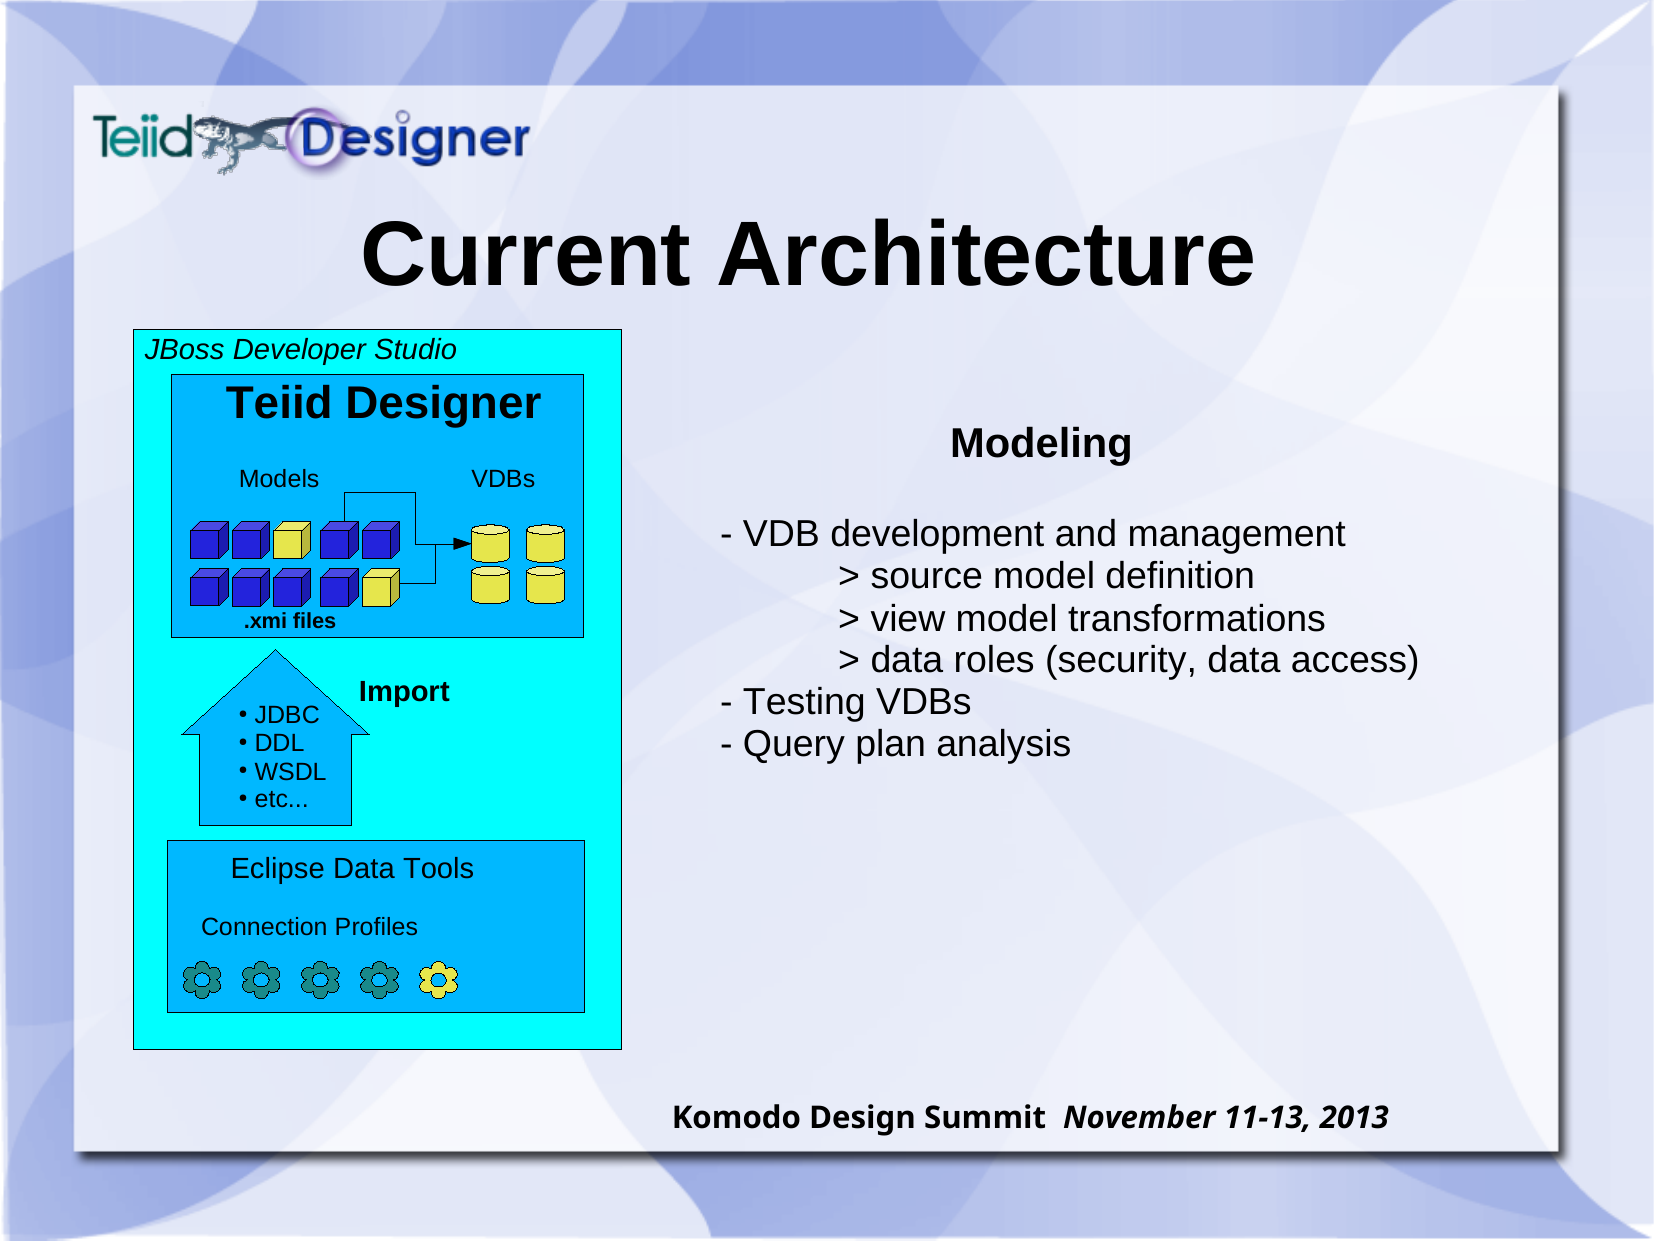

# Current Architecture
JBoss Developer Studio
Teiid Designer
 Modeling
- VDB development and management
 	> source model definition
 	> view model transformations
	> data roles (security, data access)
- Testing VDBs
- Query plan analysis
Models
VDBs
.xmi files
Import
 JDBC
 DDL
 WSDL
 etc...
Eclipse Data Tools
Connection Profiles